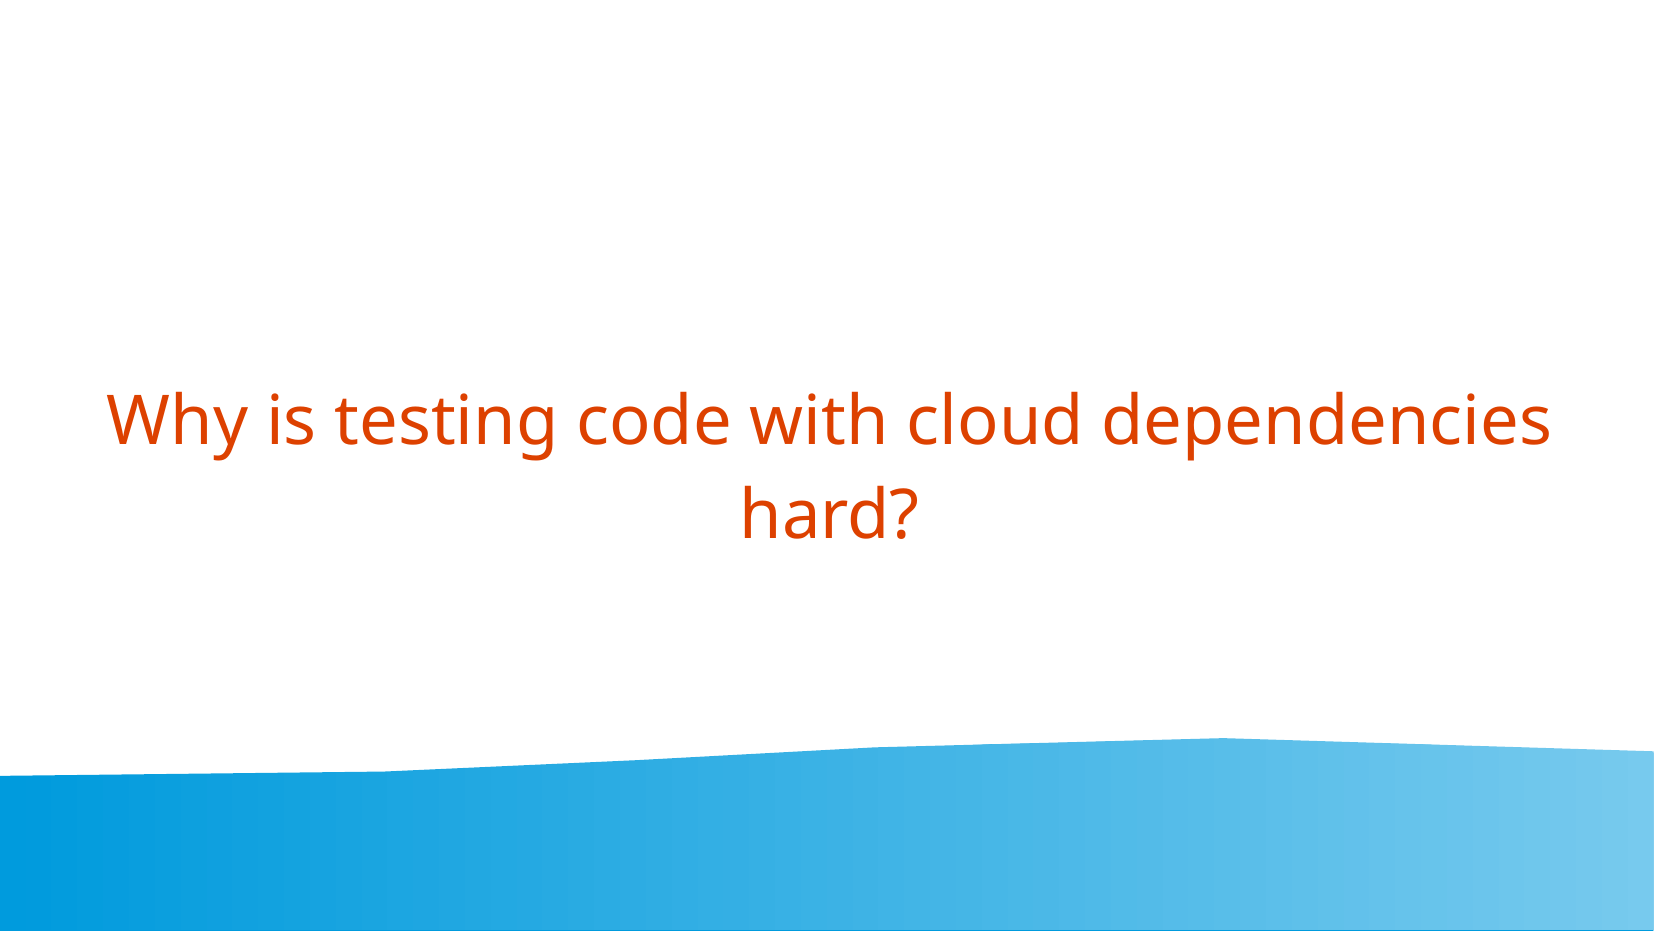

# Why is testing code with cloud dependencies hard?